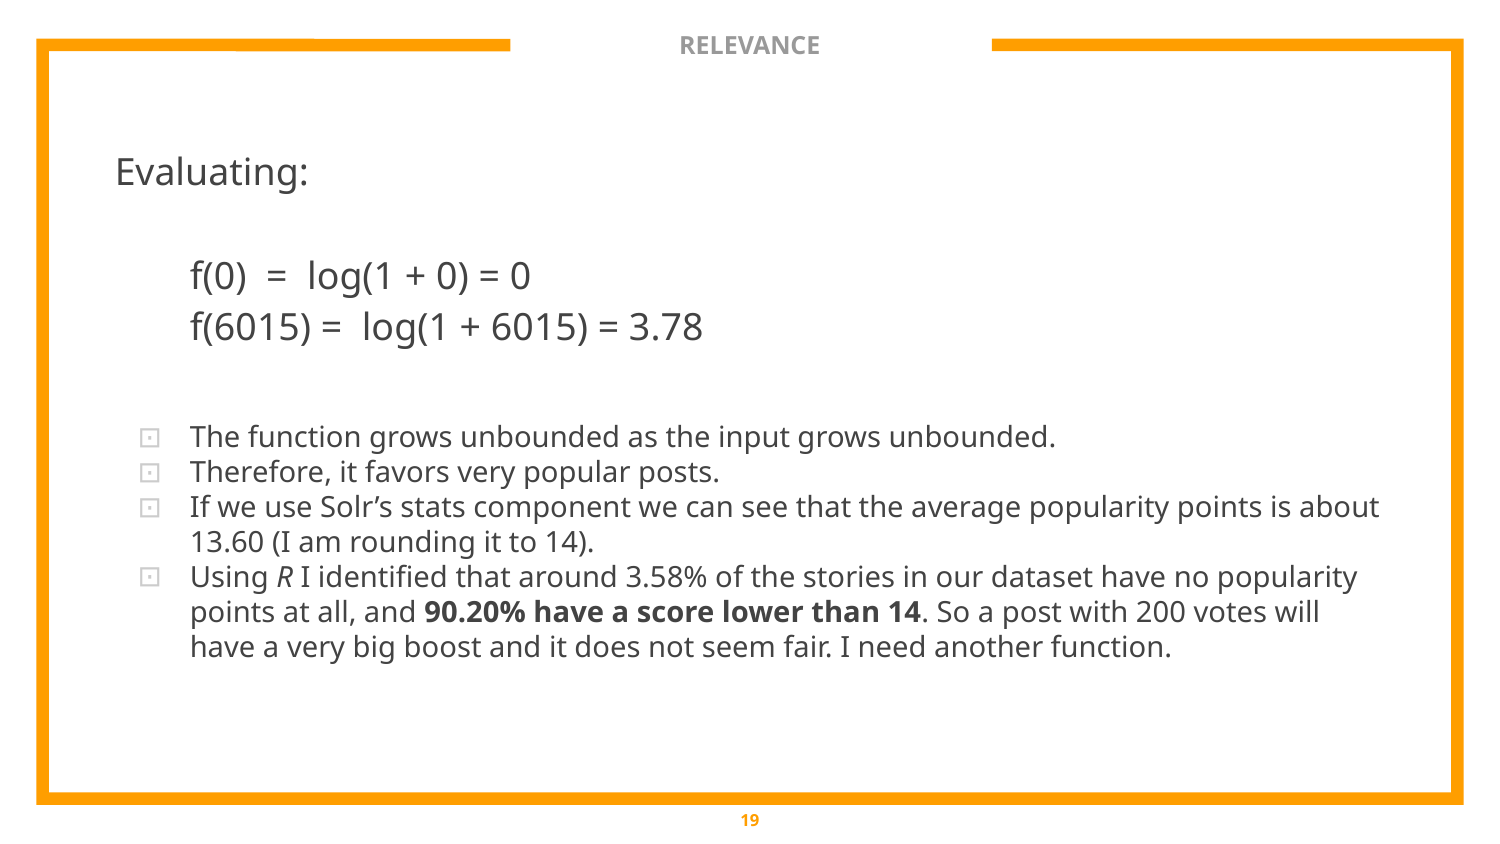

# RELEVANCE
Evaluating:
f(0) = log(1 + 0) = 0
f(6015) = log(1 + 6015) = 3.78
The function grows unbounded as the input grows unbounded.
Therefore, it favors very popular posts.
If we use Solr’s stats component we can see that the average popularity points is about 13.60 (I am rounding it to 14).
Using R I identified that around 3.58% of the stories in our dataset have no popularity points at all, and 90.20% have a score lower than 14. So a post with 200 votes will have a very big boost and it does not seem fair. I need another function.